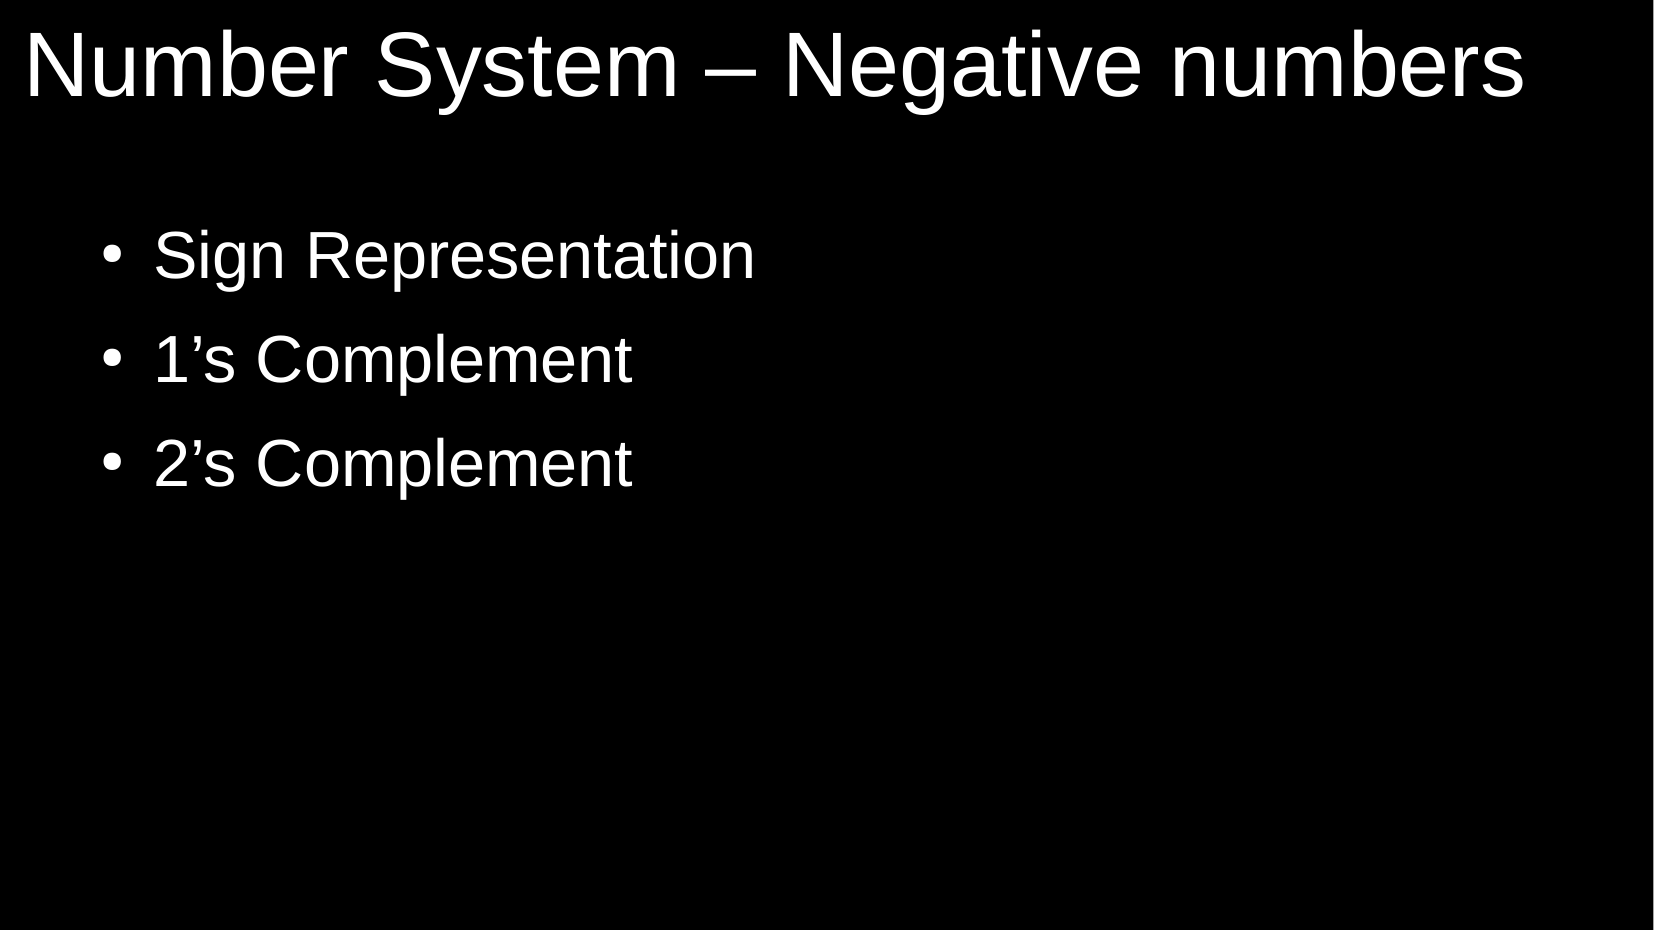

# Number System – Negative numbers
Sign Representation
1’s Complement
2’s Complement